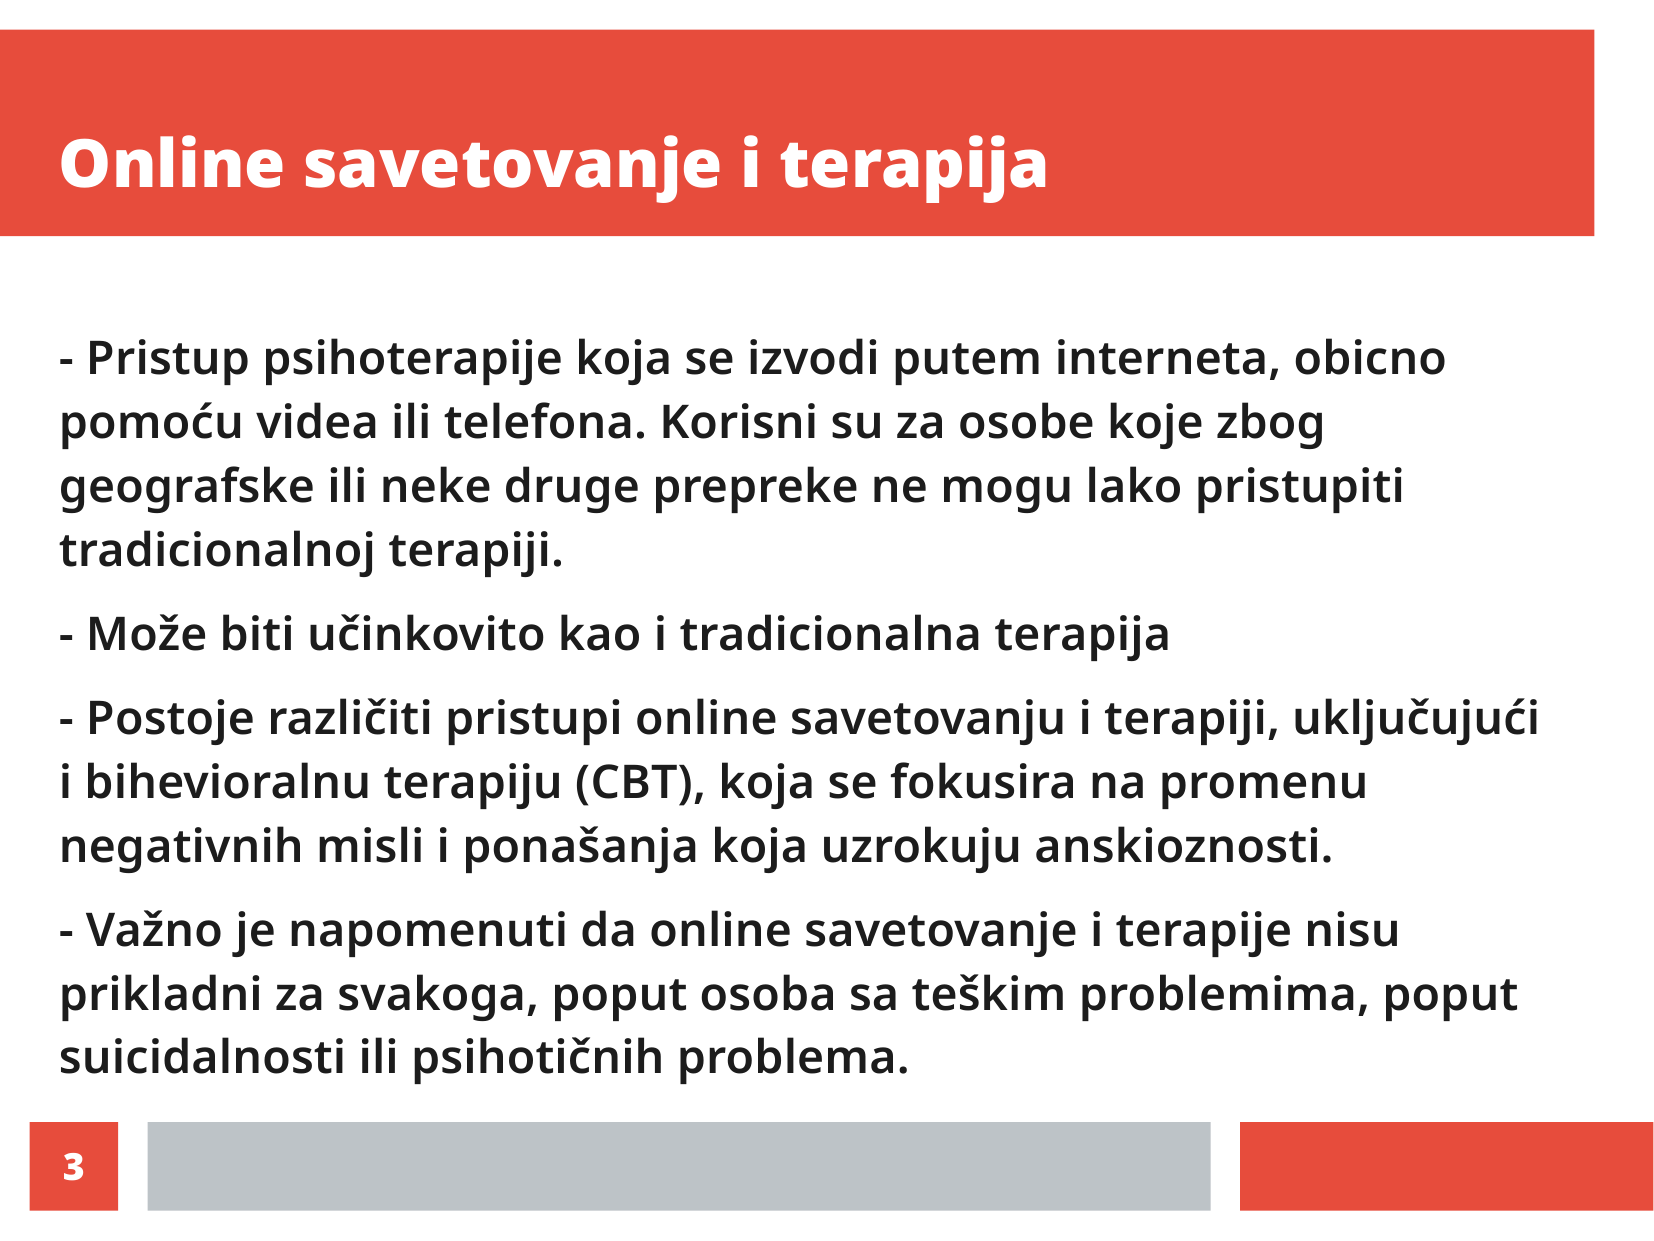

# Online savetovanje i terapija
- Pristup psihoterapije koja se izvodi putem interneta, obicno pomoću videa ili telefona. Korisni su za osobe koje zbog geografske ili neke druge prepreke ne mogu lako pristupiti tradicionalnoj terapiji.
- Može biti učinkovito kao i tradicionalna terapija
- Postoje različiti pristupi online savetovanju i terapiji, uključujući i bihevioralnu terapiju (CBT), koja se fokusira na promenu negativnih misli i ponašanja koja uzrokuju anskioznosti.
- Važno je napomenuti da online savetovanje i terapije nisu prikladni za svakoga, poput osoba sa teškim problemima, poput suicidalnosti ili psihotičnih problema.
3